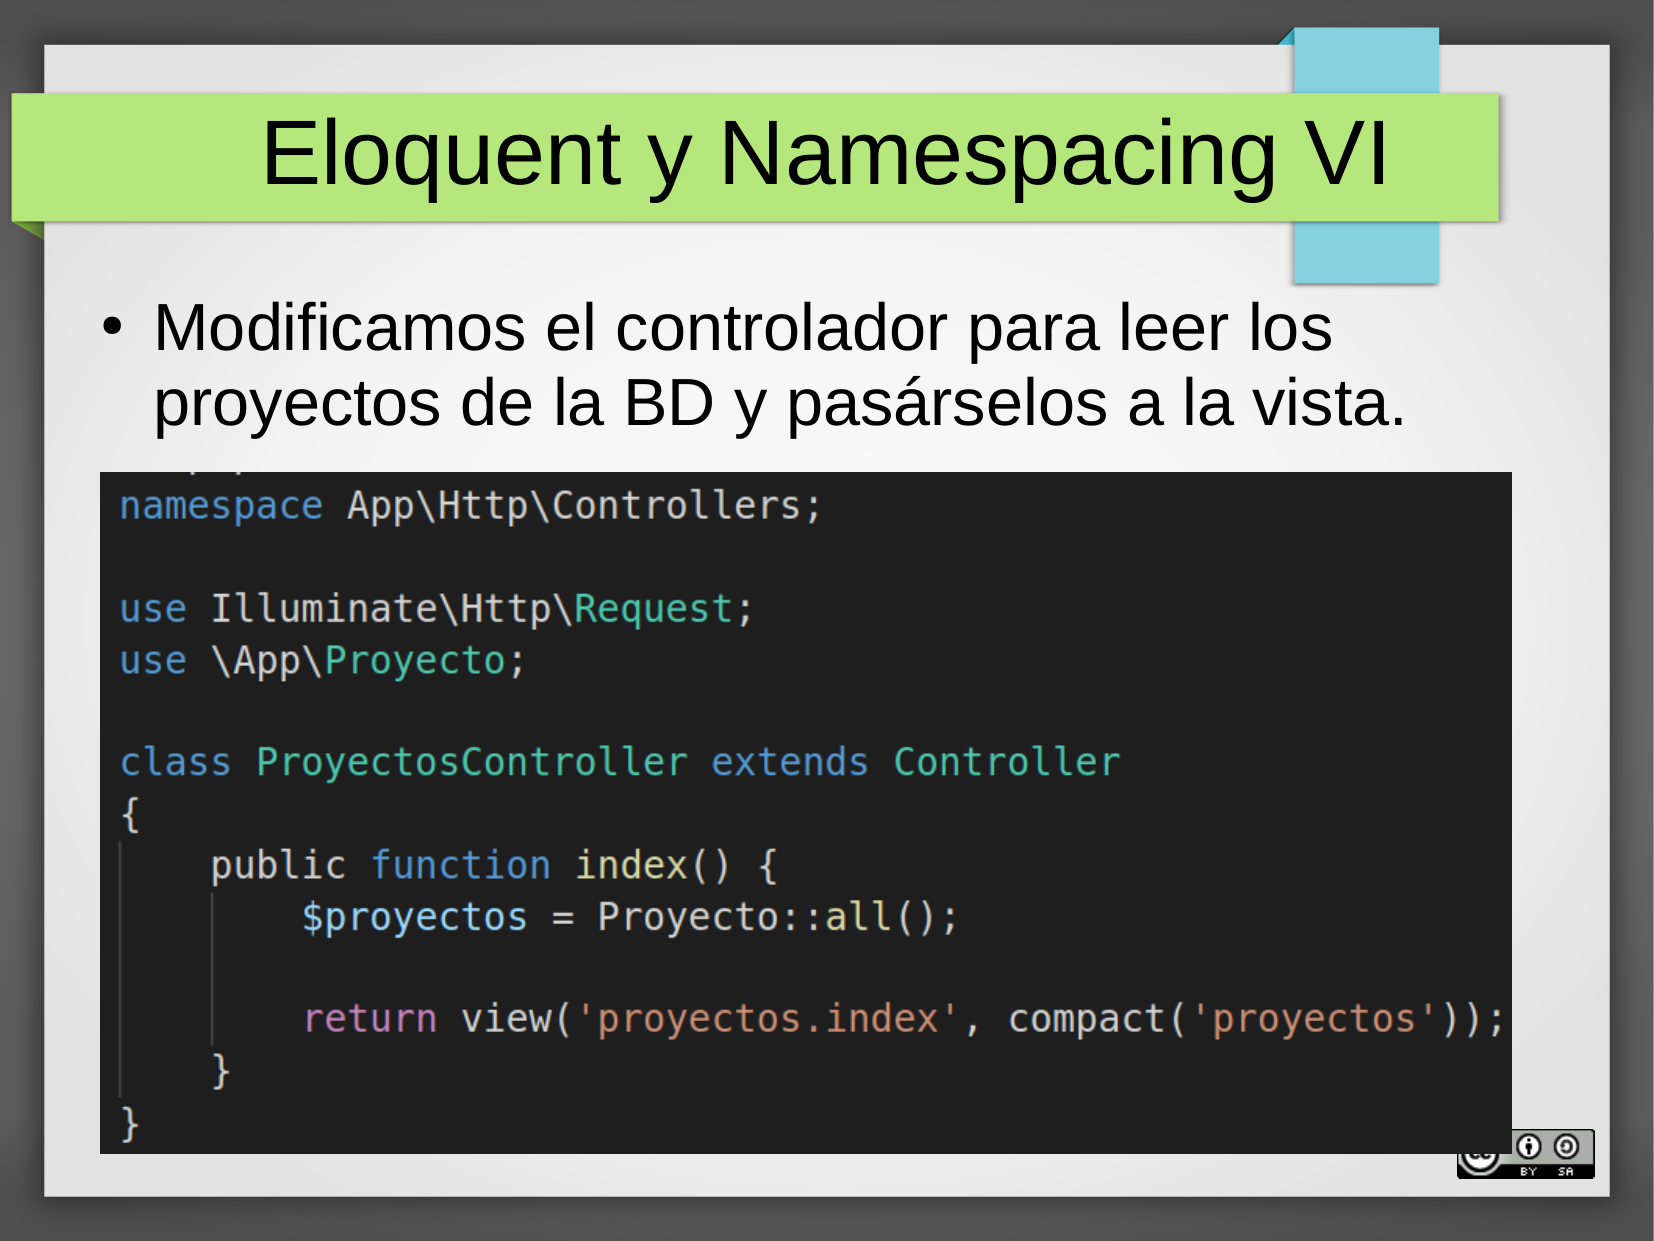

# Eloquent y Namespacing VI
Modificamos el controlador para leer los proyectos de la BD y pasárselos a la vista.